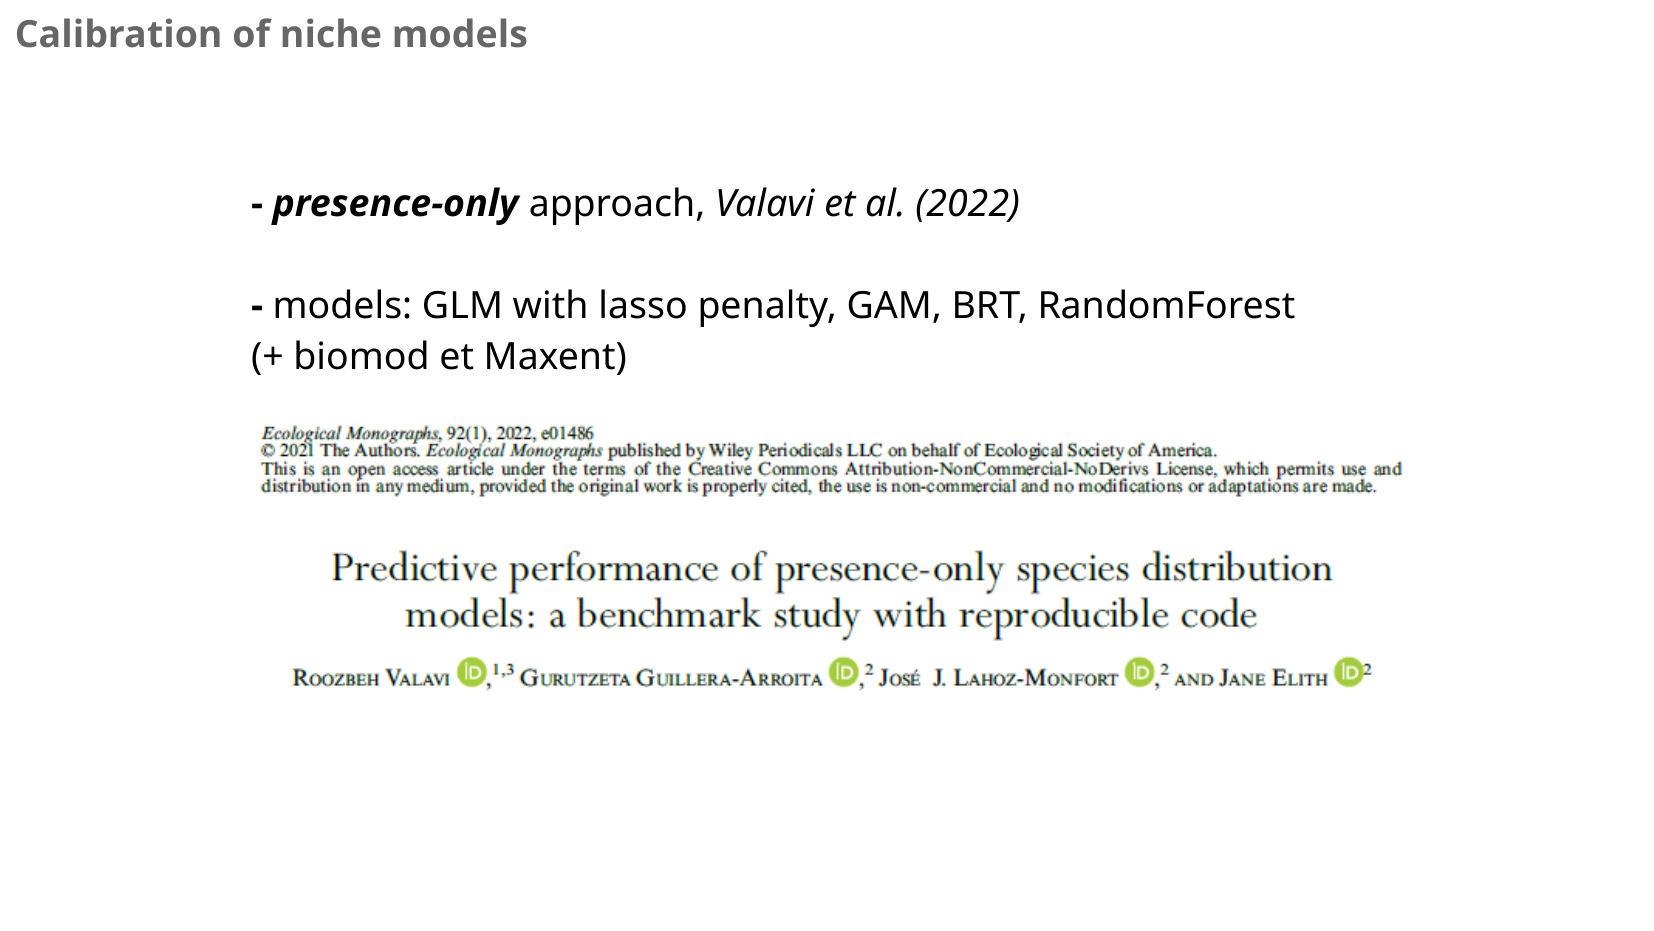

Calibration of niche models
- presence-only approach, Valavi et al. (2022)
- models: GLM with lasso penalty, GAM, BRT, RandomForest
(+ biomod et Maxent)